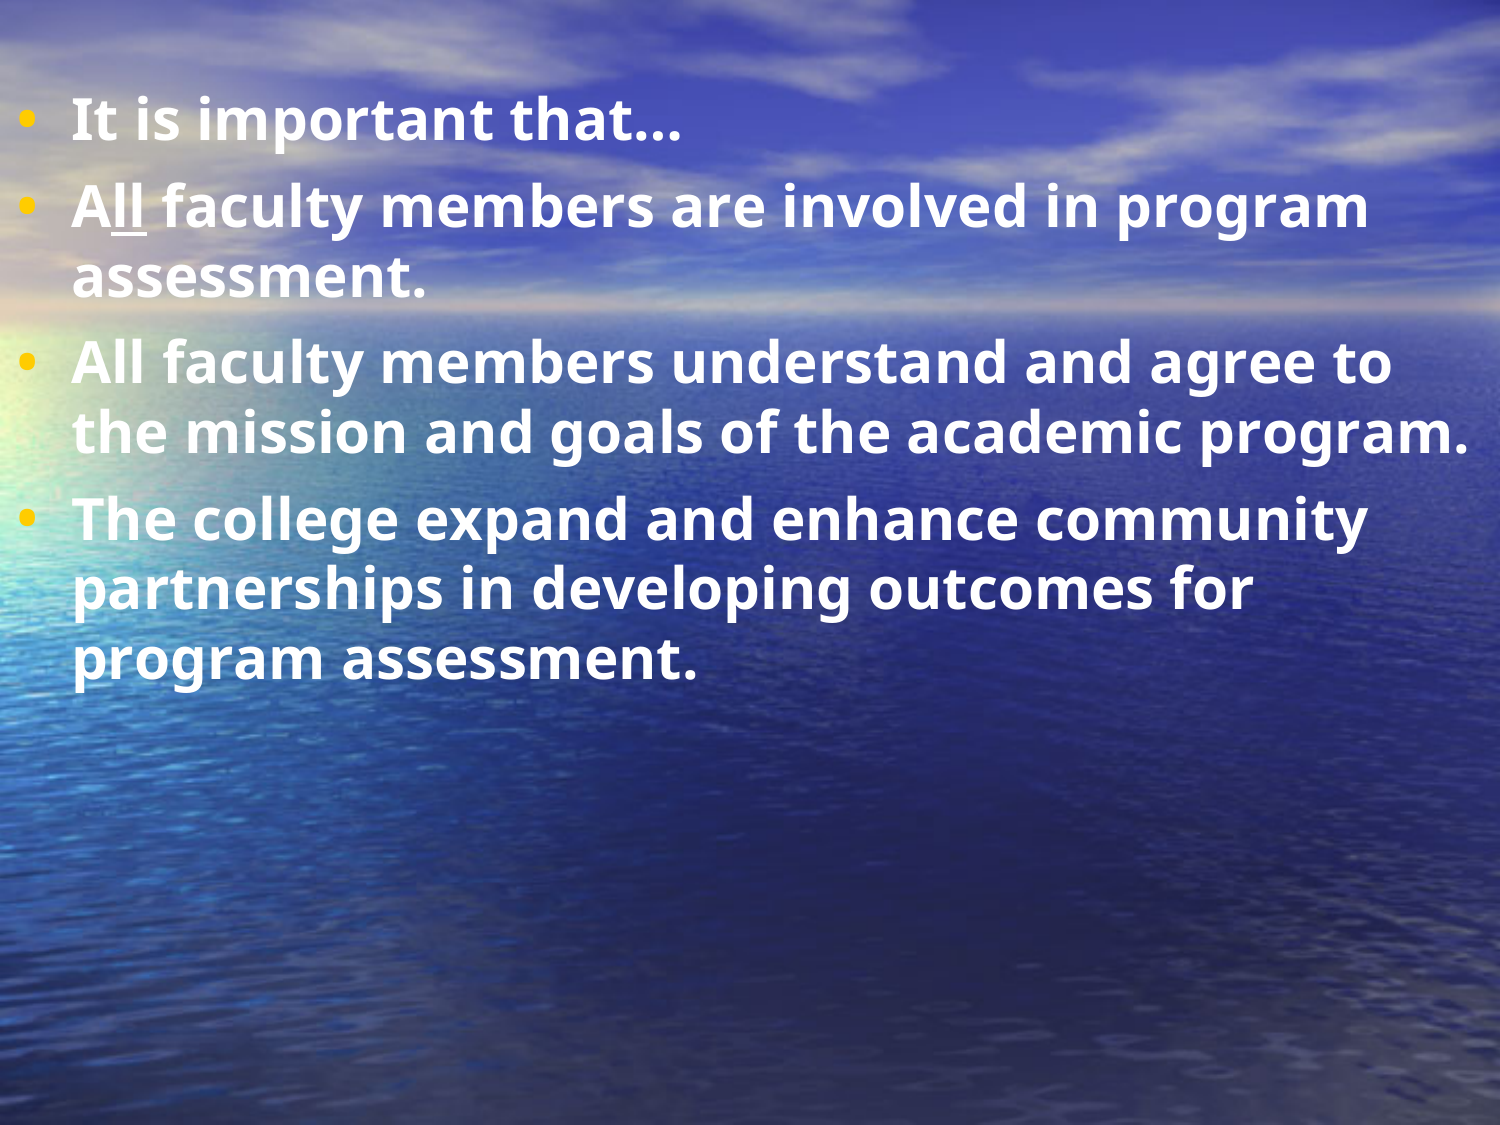

# It is important that…
All faculty members are involved in program assessment.
All faculty members understand and agree to the mission and goals of the academic program.
The college expand and enhance community partnerships in developing outcomes for program assessment.